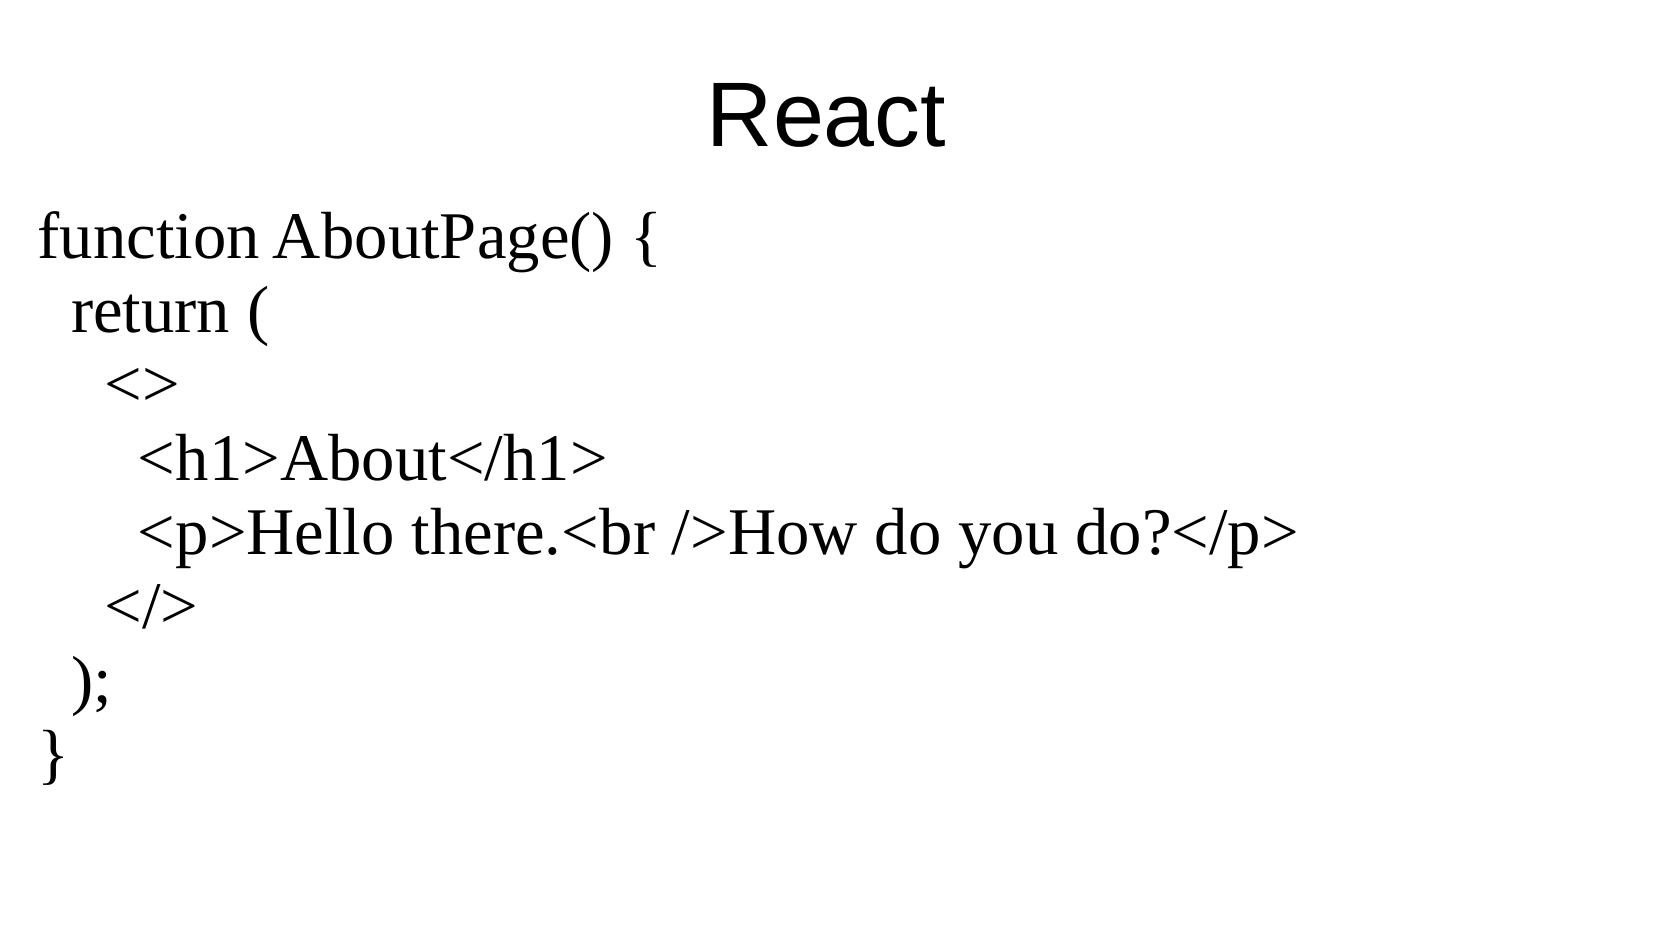

# React
function AboutPage() {
 return (
 <>
 <h1>About</h1>
 <p>Hello there.<br />How do you do?</p>
 </>
 );
}